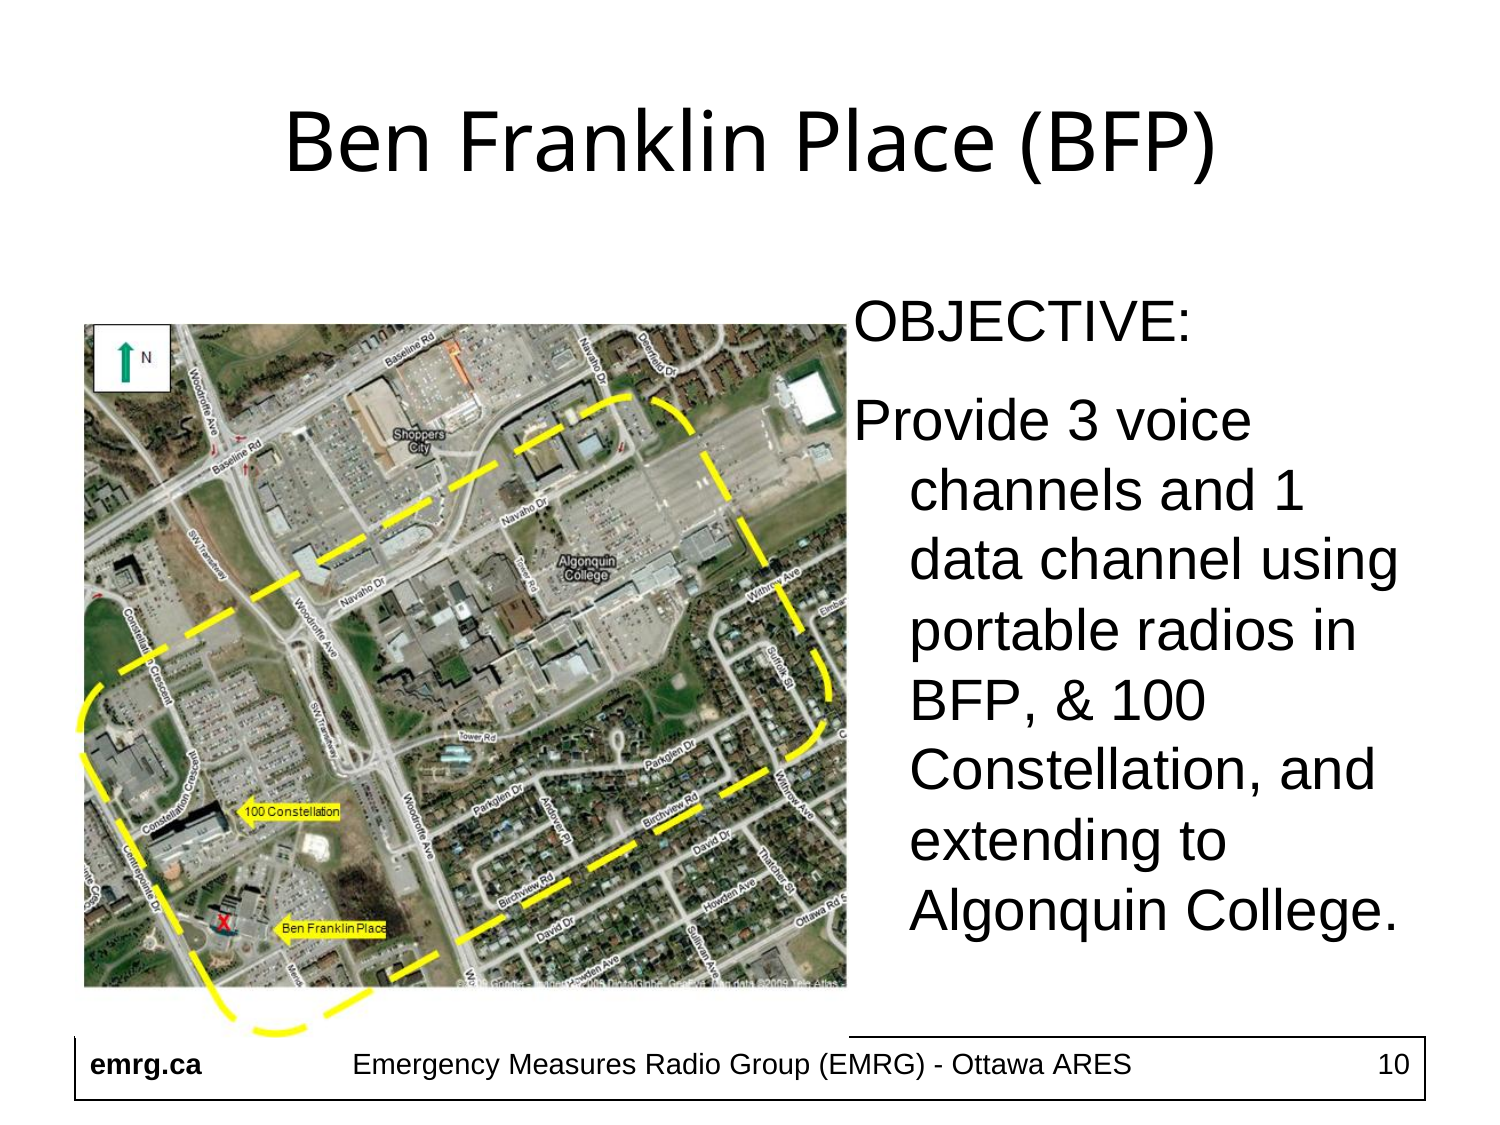

# Ben Franklin Place (BFP)
OBJECTIVE:
Provide 3 voice channels and 1 data channel using portable radios in BFP, & 100 Constellation, and extending to Algonquin College.
Emergency Measures Radio Group (EMRG) - Ottawa ARES